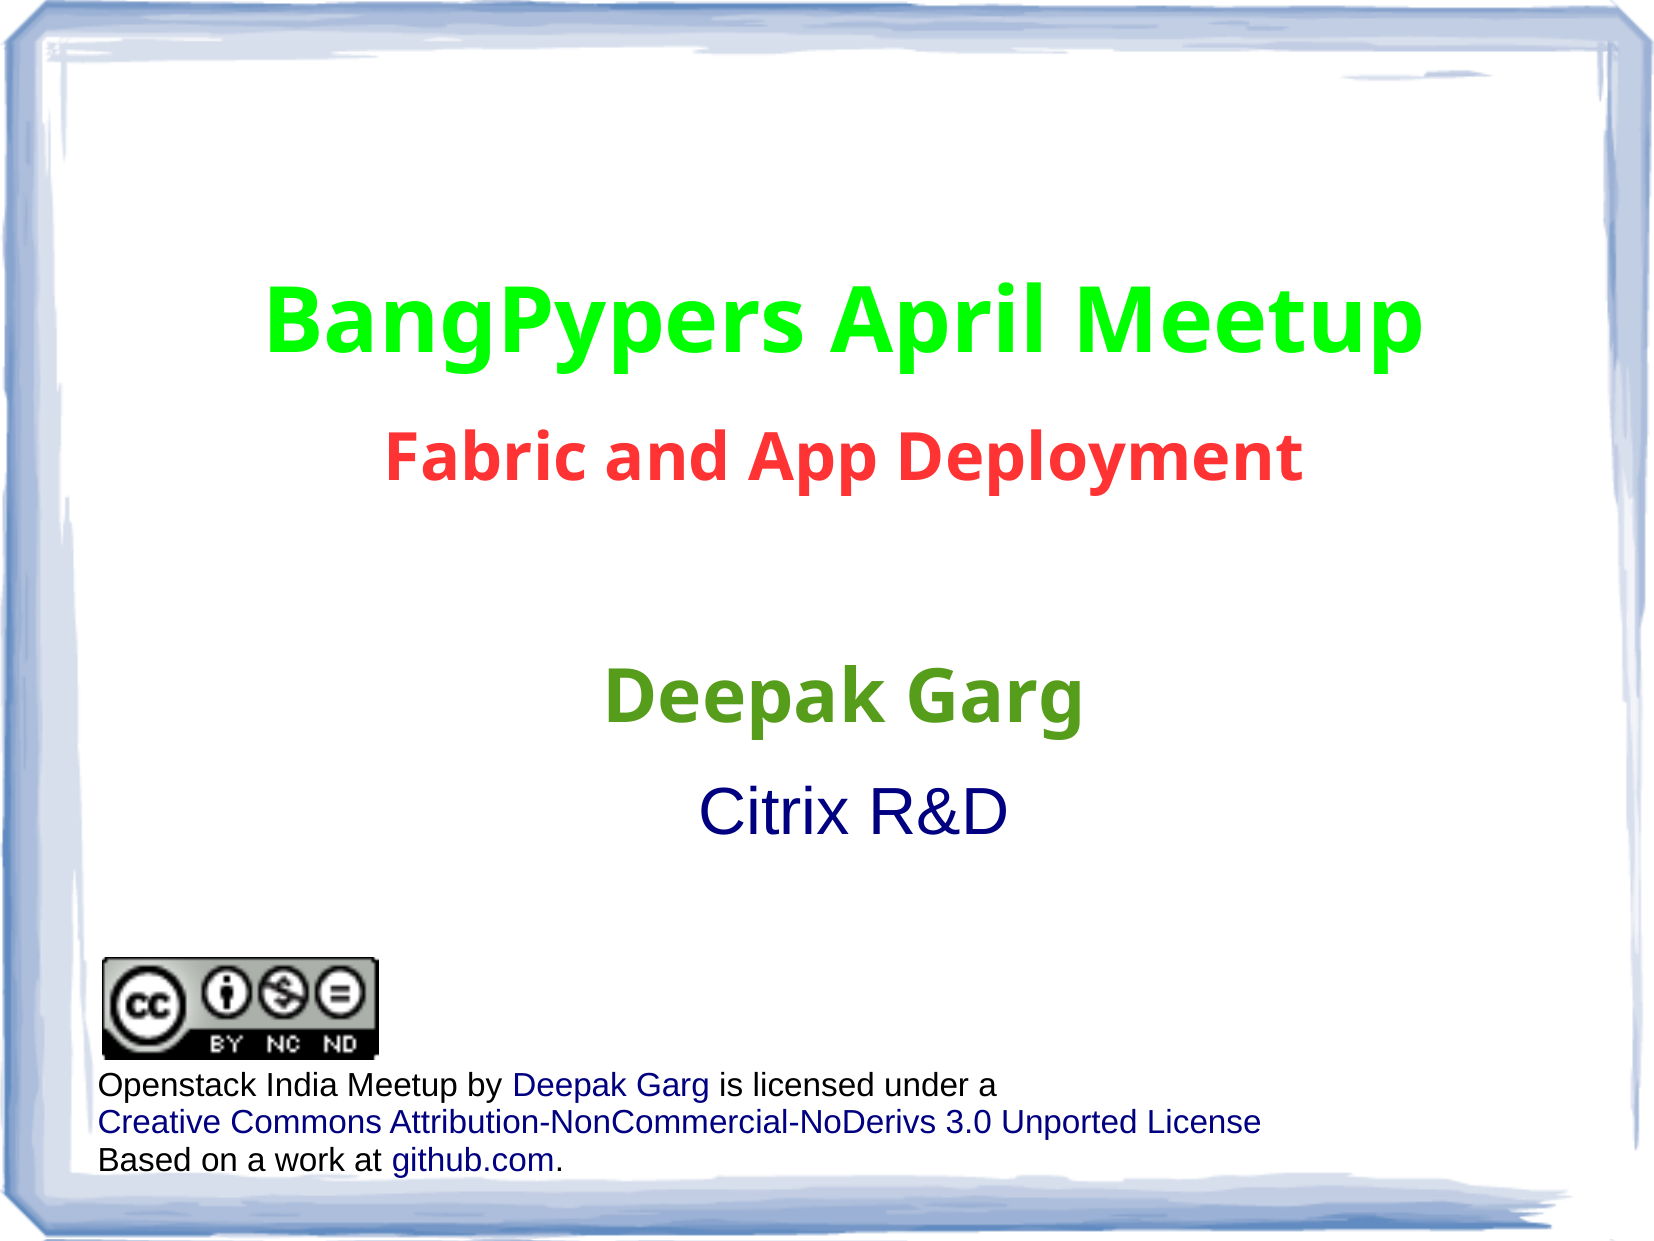

# BangPypers April Meetup
Fabric and App Deployment
Deepak Garg
 Citrix R&D
Openstack India Meetup by Deepak Garg is licensed under a Creative Commons Attribution-NonCommercial-NoDerivs 3.0 Unported LicenseBased on a work at github.com.